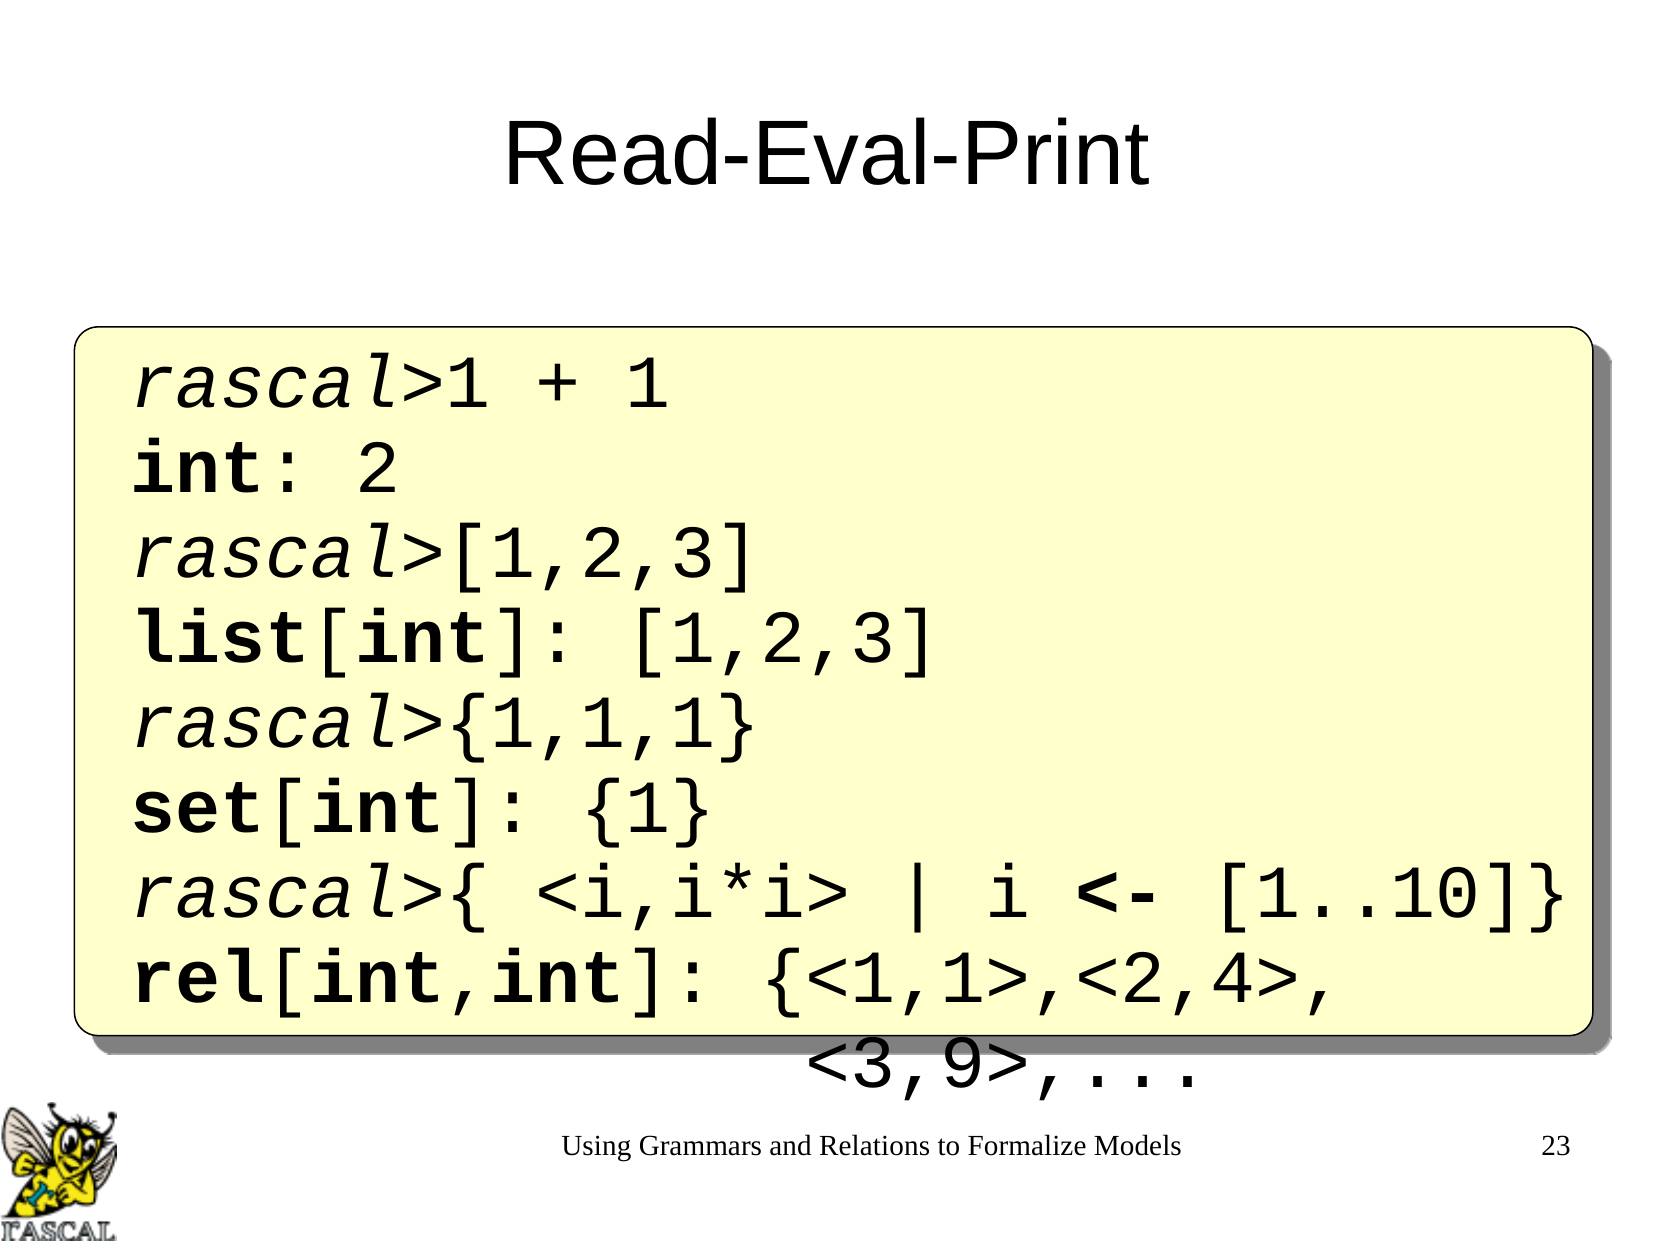

# Read-Eval-Print
rascal>1 + 1
int: 2
rascal>[1,2,3]
list[int]: [1,2,3]
rascal>{1,1,1}
set[int]: {1}
rascal>{ <i,i*i> | i <- [1..10]}
rel[int,int]: {<1,1>,<2,4>,
 <3,9>,...
23